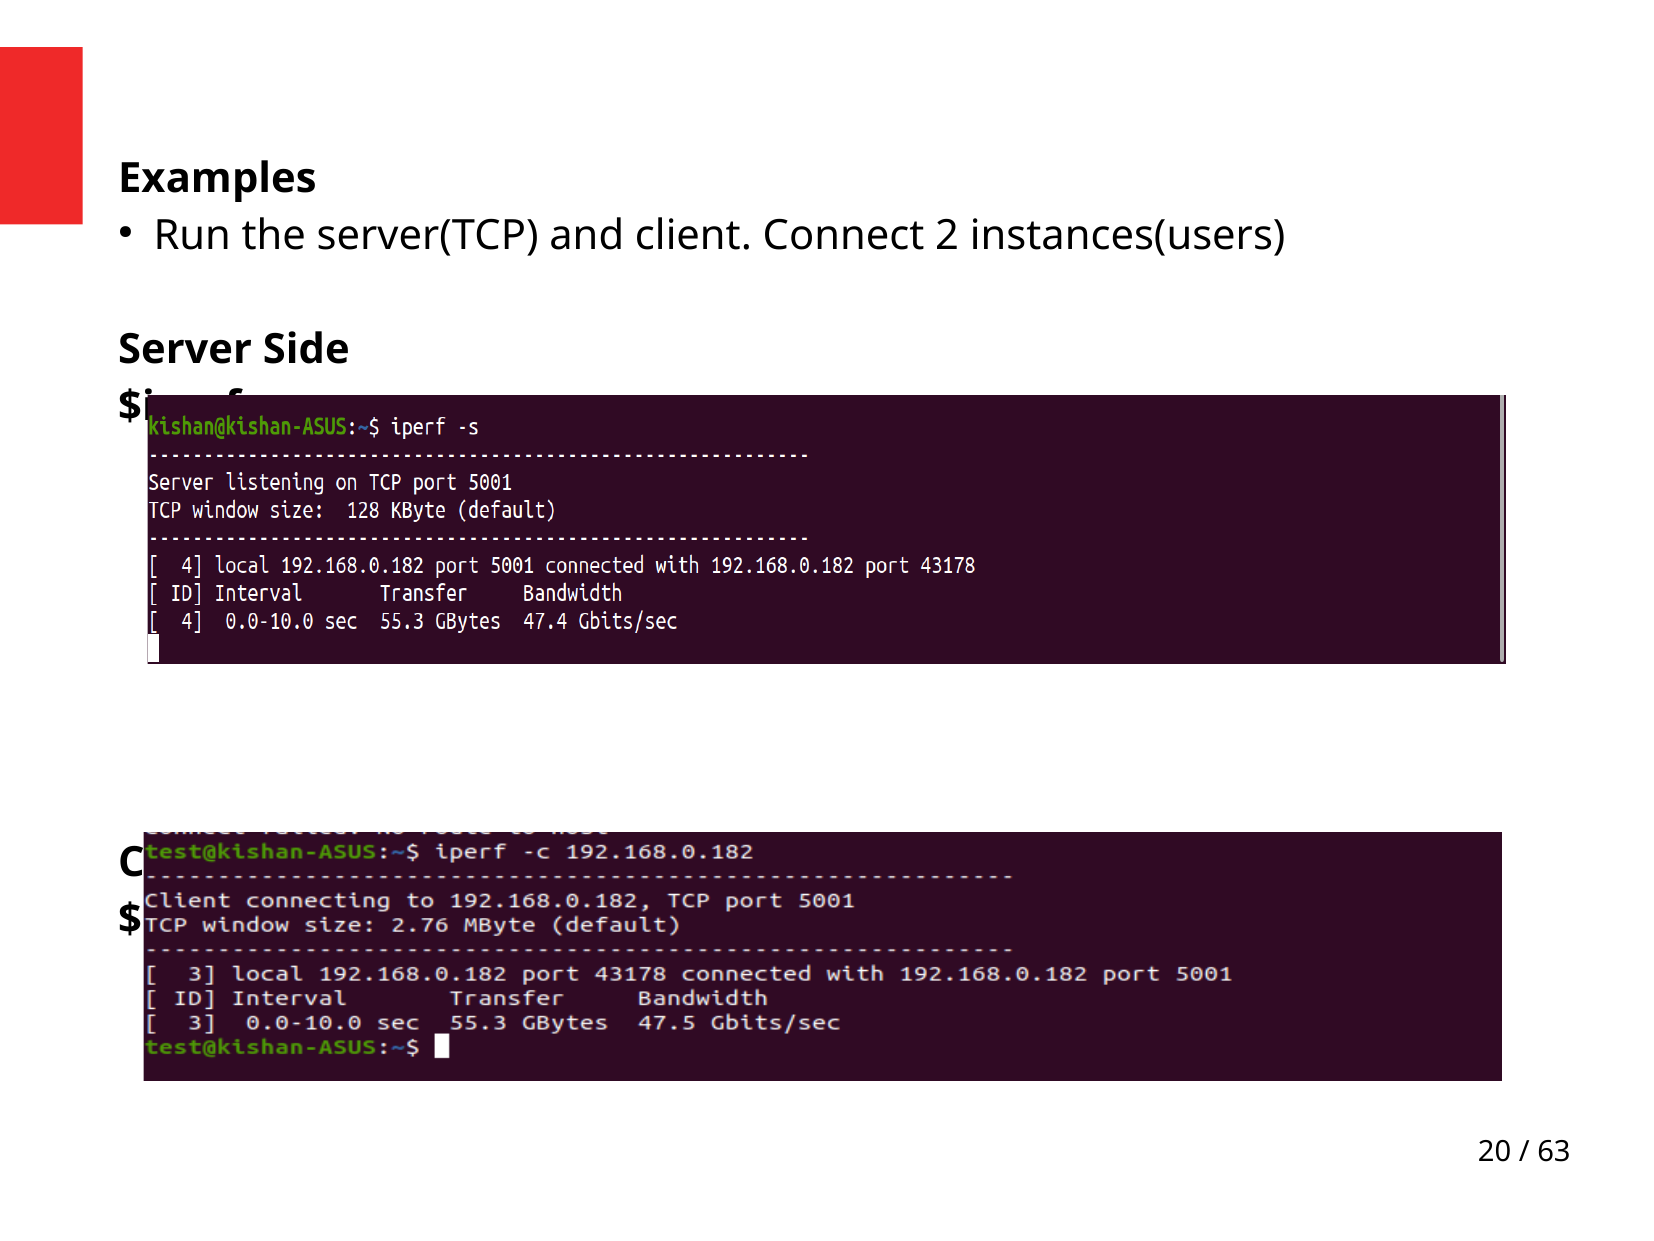

# Examples
Run the server(TCP) and client. Connect 2 instances(users)
Server Side
$iperf -s
Client Side
$iperf -c [server_IP_Address]
20